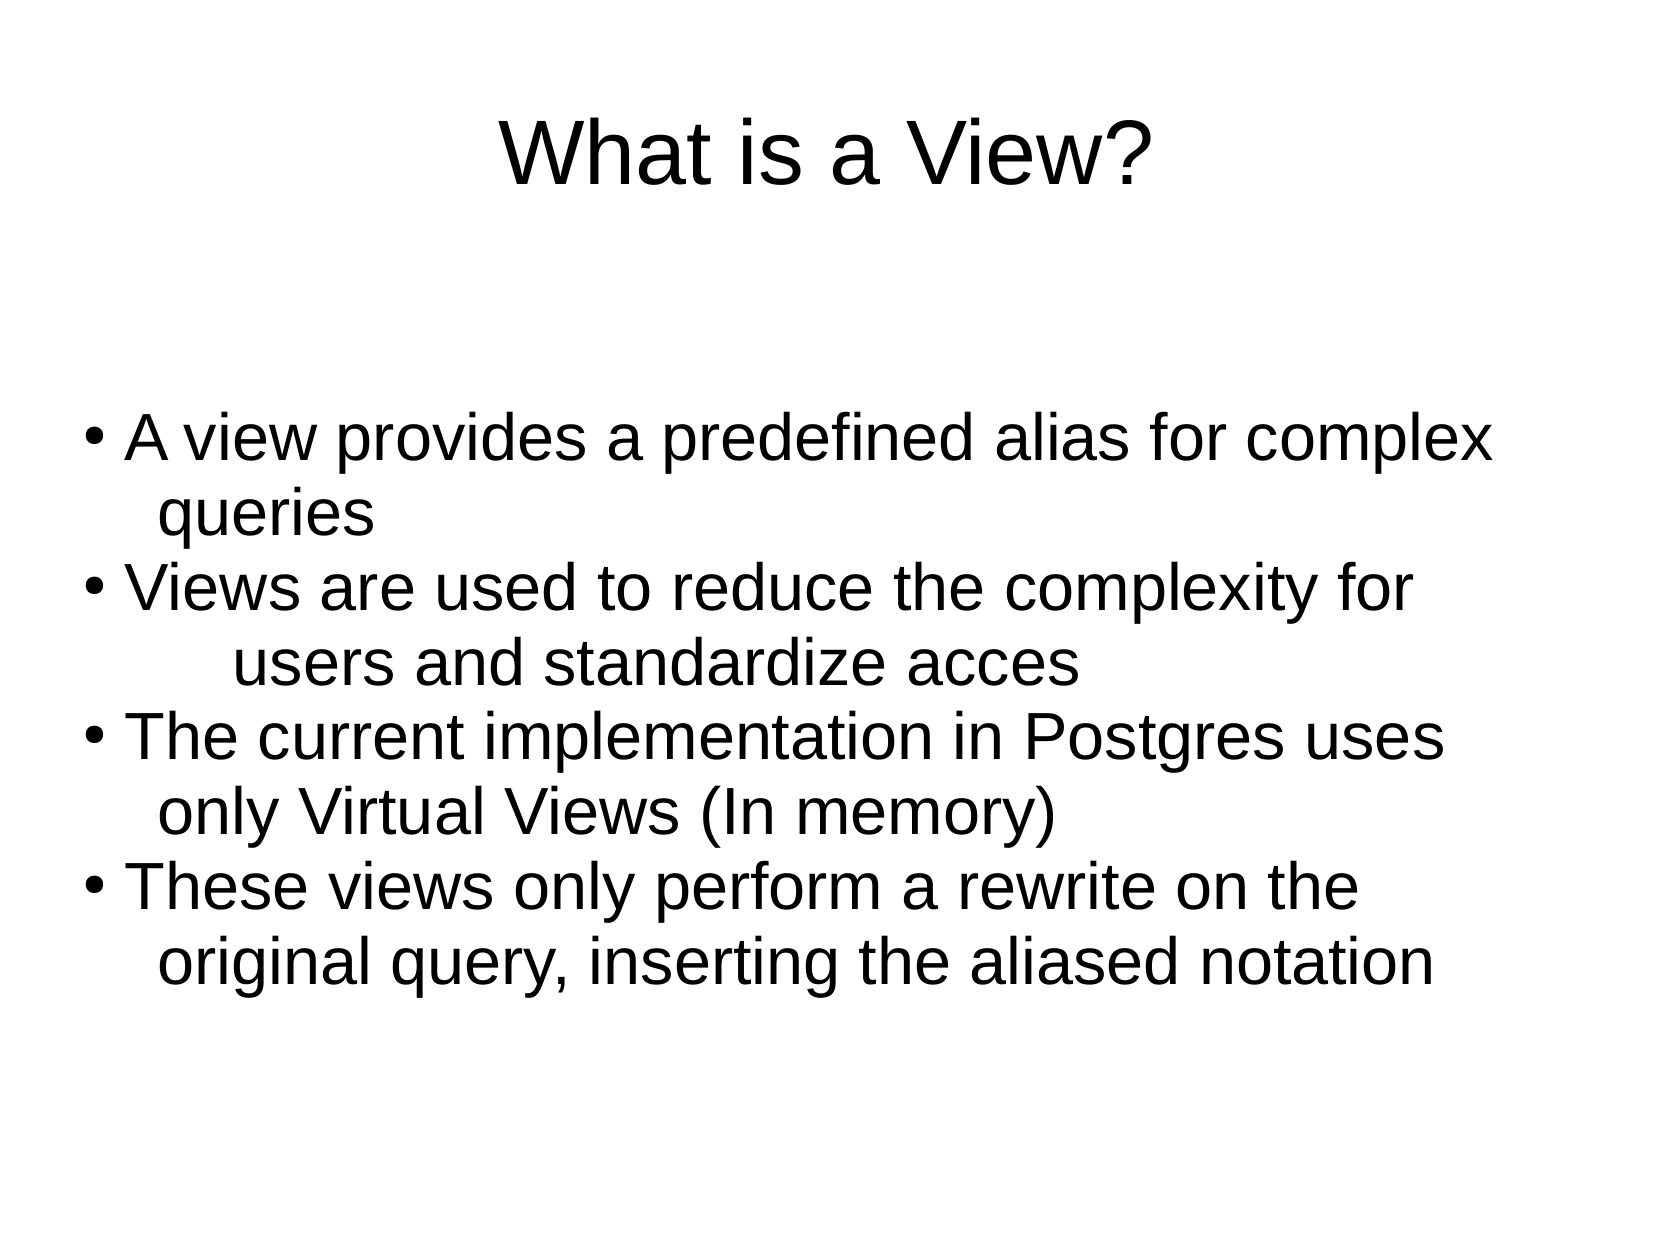

# What is a View?
 A view provides a predefined alias for complex 	queries
 Views are used to reduce the complexity for 			users and standardize acces
 The current implementation in Postgres uses 		only Virtual Views (In memory)
 These views only perform a rewrite on the 			original query, inserting the aliased notation